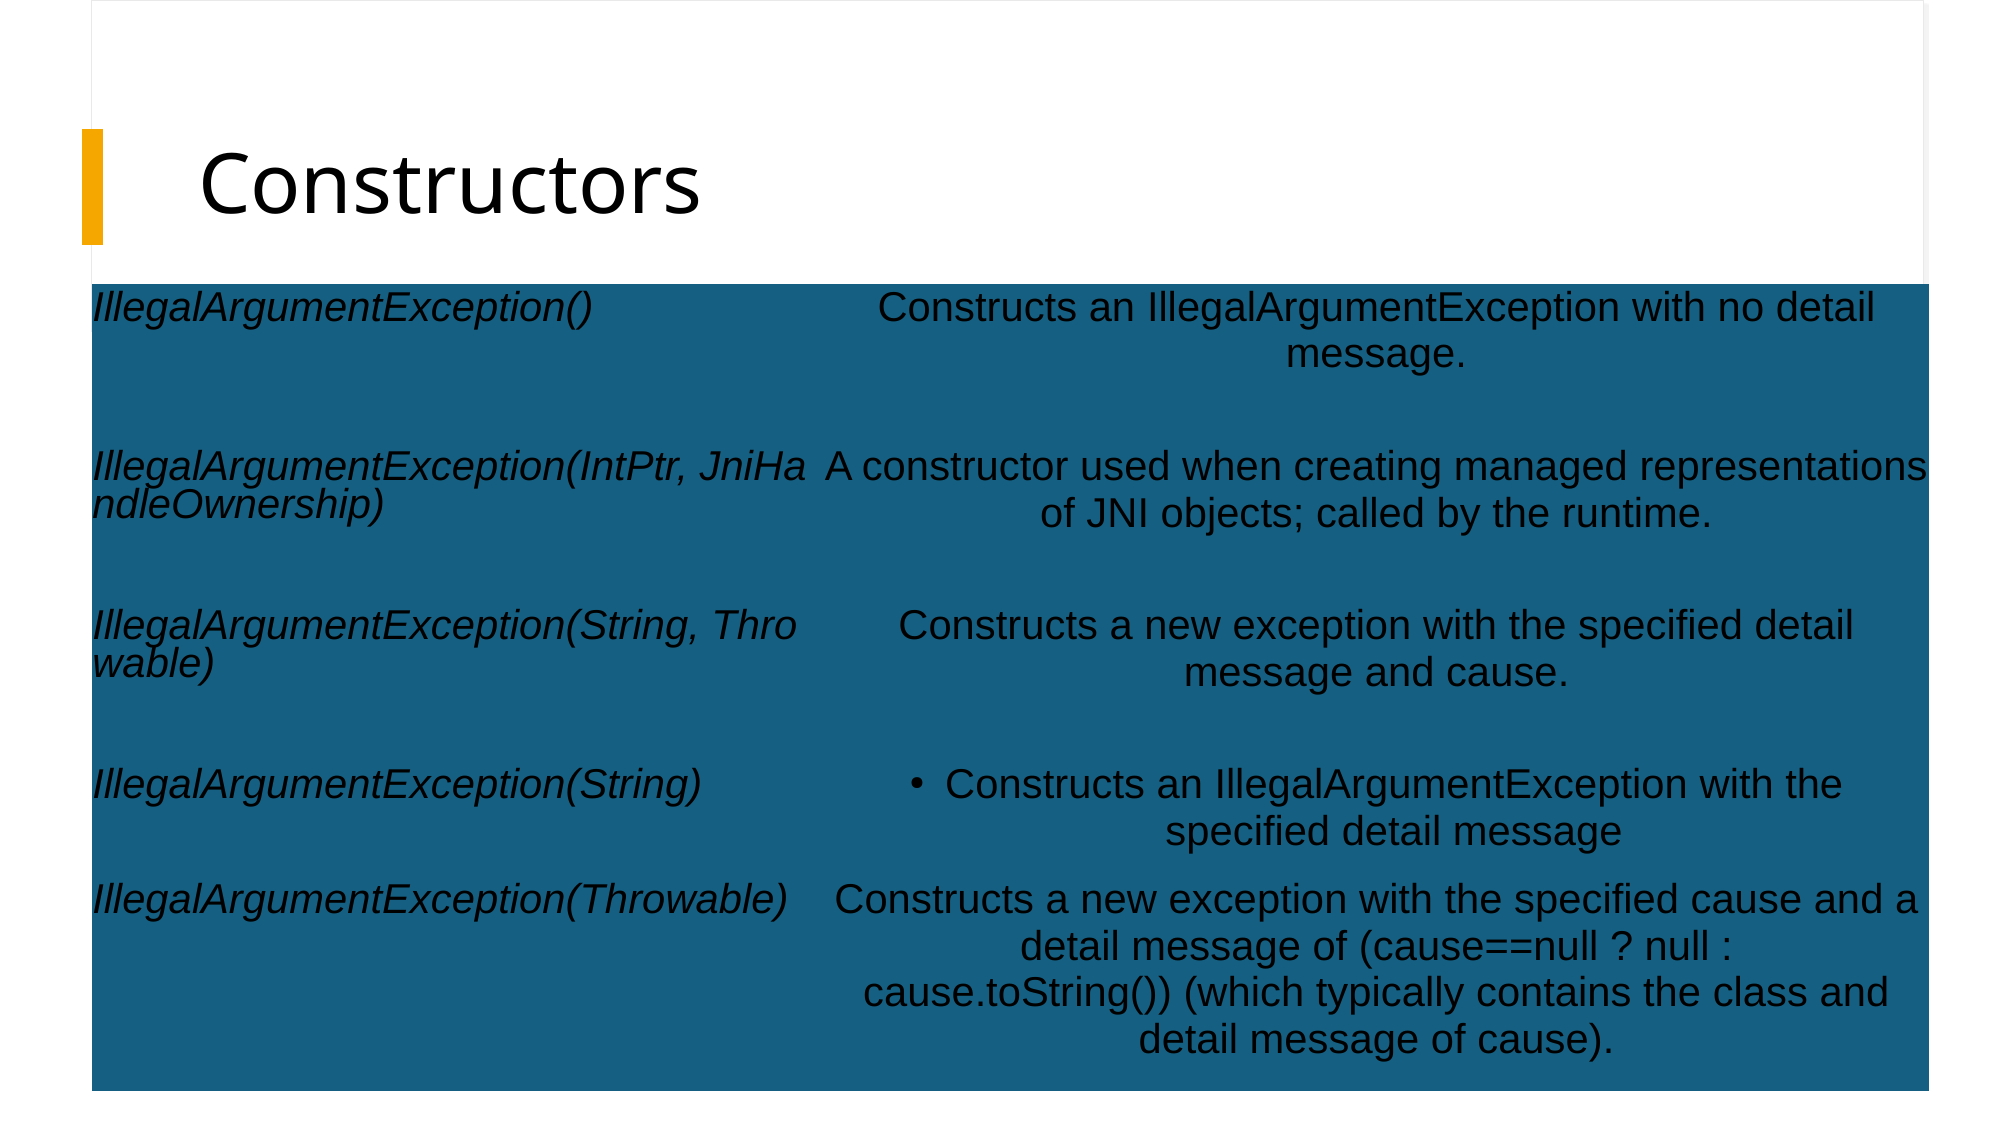

# Constructors
| IllegalArgumentException() | Constructs an IllegalArgumentException with no detail message. |
| --- | --- |
| IllegalArgumentException(IntPtr, JniHandleOwnership) | A constructor used when creating managed representations of JNI objects; called by the runtime. |
| IllegalArgumentException(String, Throwable) | Constructs a new exception with the specified detail message and cause. |
| IllegalArgumentException(String) | Constructs an IllegalArgumentException with the specified detail message |
| IllegalArgumentException(Throwable) | Constructs a new exception with the specified cause and a detail message of (cause==null ? null : cause.toString()) (which typically contains the class and detail message of cause). |